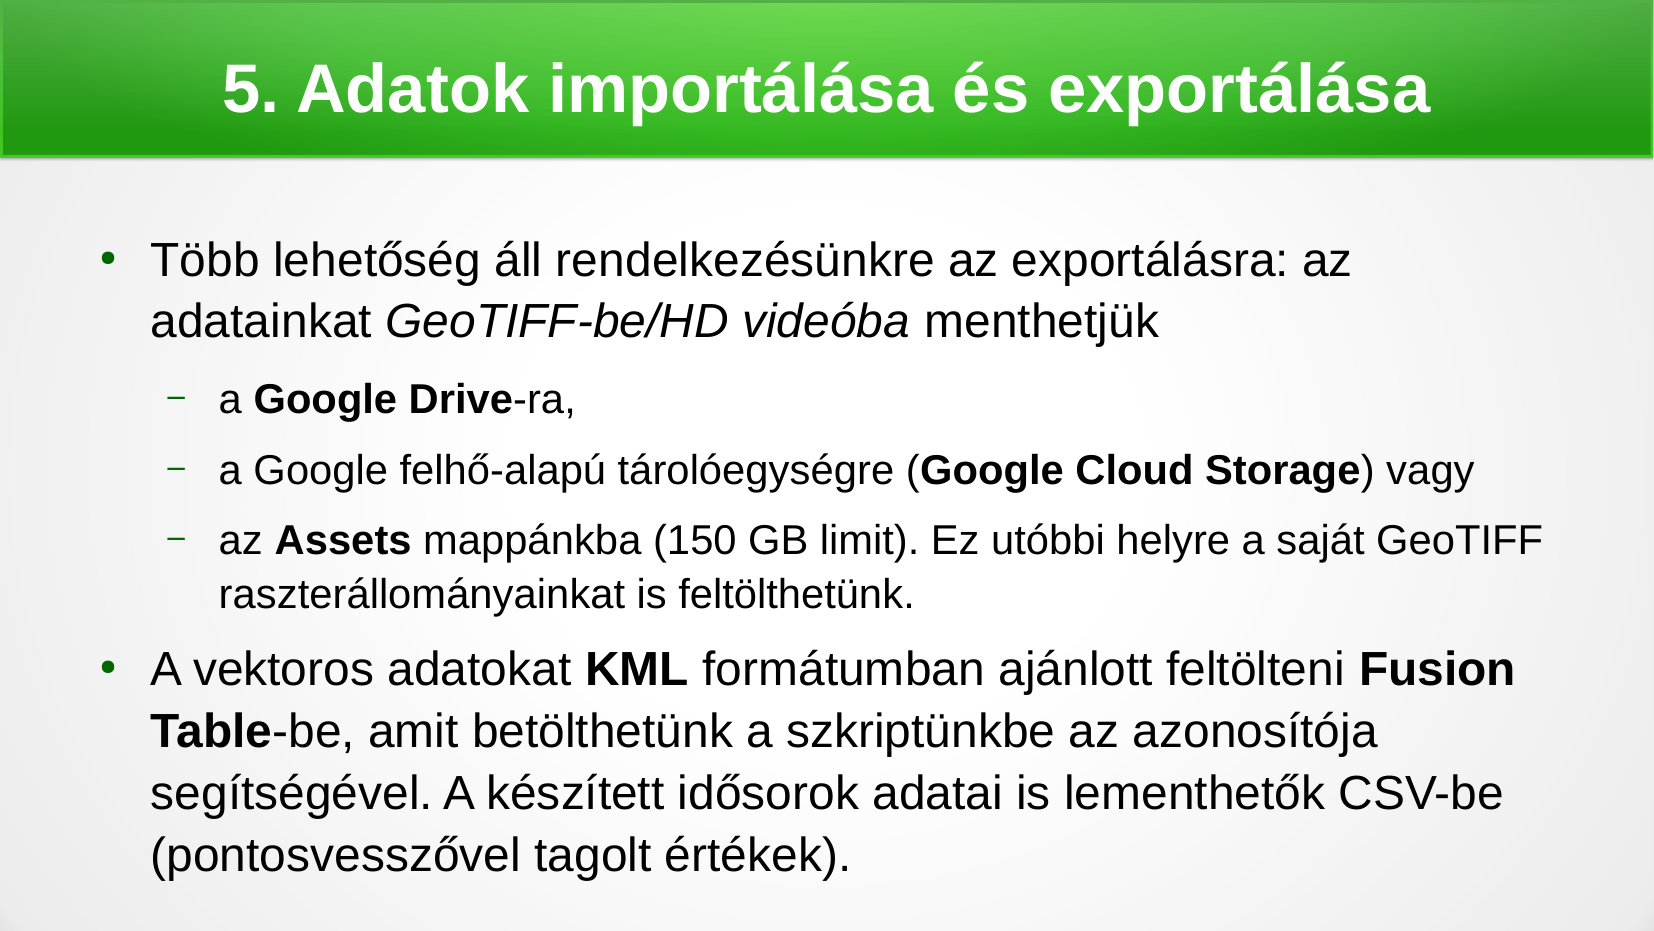

# 5. Adatok importálása és exportálása
Több lehetőség áll rendelkezésünkre az exportálásra: az adatainkat GeoTIFF-be/HD videóba menthetjük
a Google Drive-ra,
a Google felhő-alapú tárolóegységre (Google Cloud Storage) vagy
az Assets mappánkba (150 GB limit). Ez utóbbi helyre a saját GeoTIFF raszterállományainkat is feltölthetünk.
A vektoros adatokat KML formátumban ajánlott feltölteni Fusion Table-be, amit betölthetünk a szkriptünkbe az azonosítója segítségével. A készített idősorok adatai is lementhetők CSV-be (pontosvesszővel tagolt értékek).